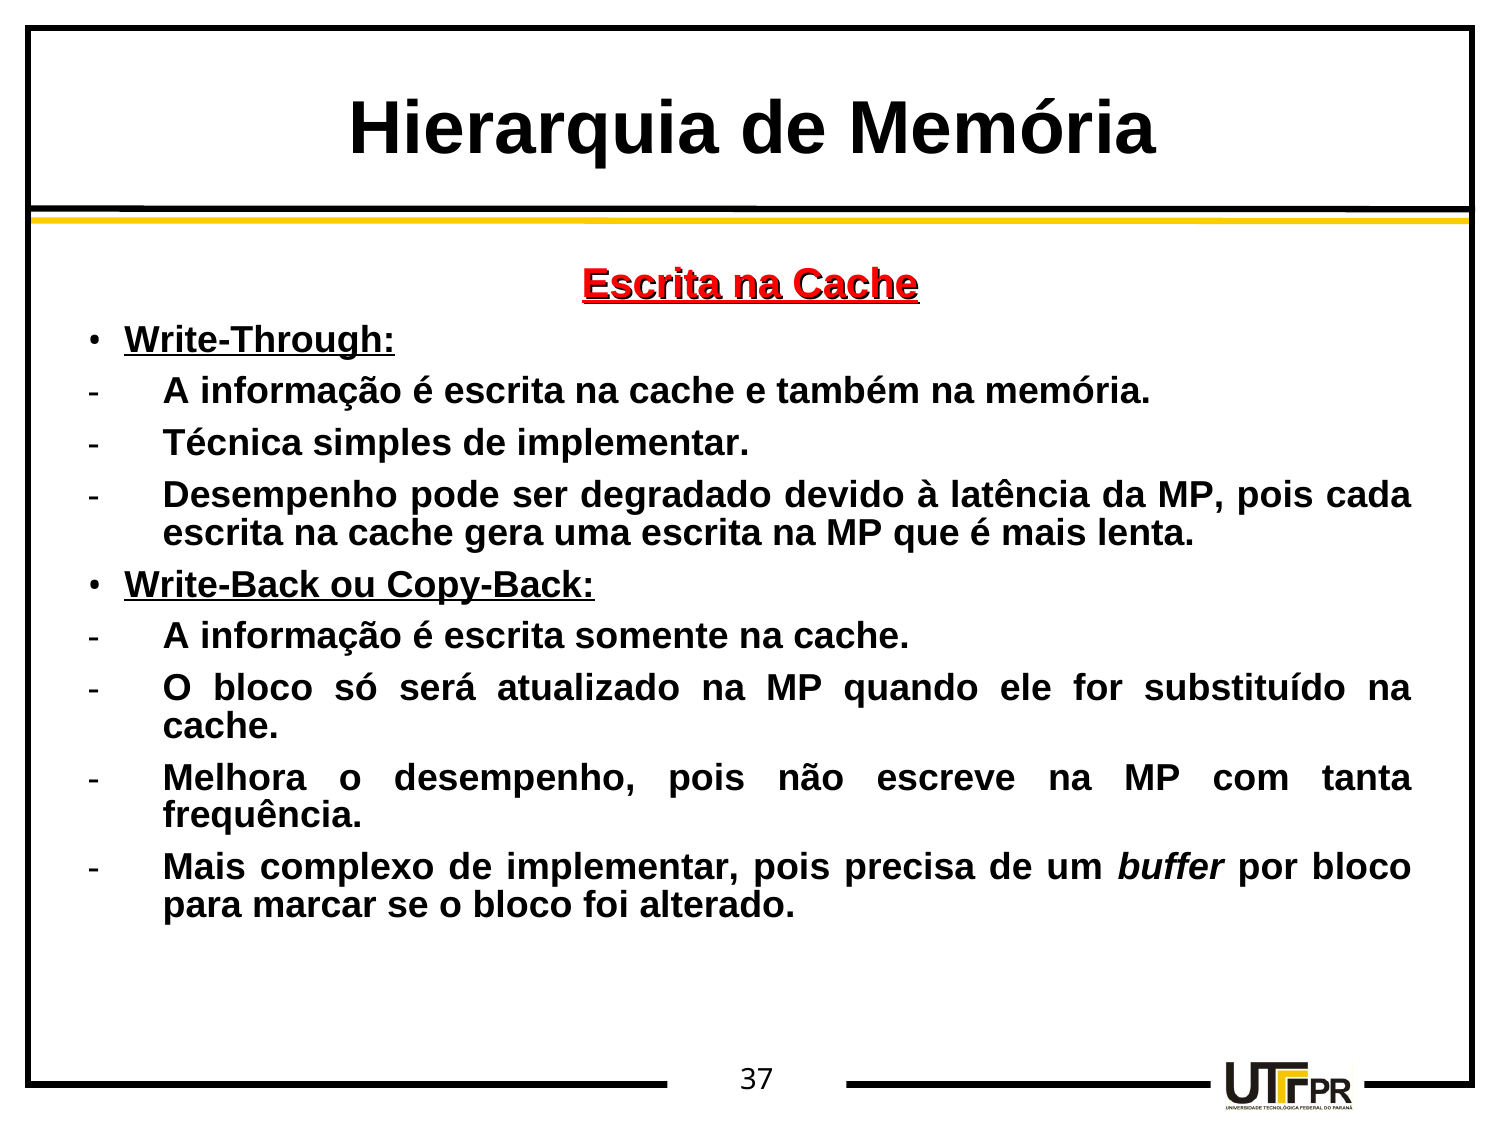

Hierarquia de Memória
# Escrita na Cache
Write-Through:
A informação é escrita na cache e também na memória.
Técnica simples de implementar.
Desempenho pode ser degradado devido à latência da MP, pois cada escrita na cache gera uma escrita na MP que é mais lenta.
Write-Back ou Copy-Back:
A informação é escrita somente na cache.
O bloco só será atualizado na MP quando ele for substituído na cache.
Melhora o desempenho, pois não escreve na MP com tanta frequência.
Mais complexo de implementar, pois precisa de um buffer por bloco para marcar se o bloco foi alterado.